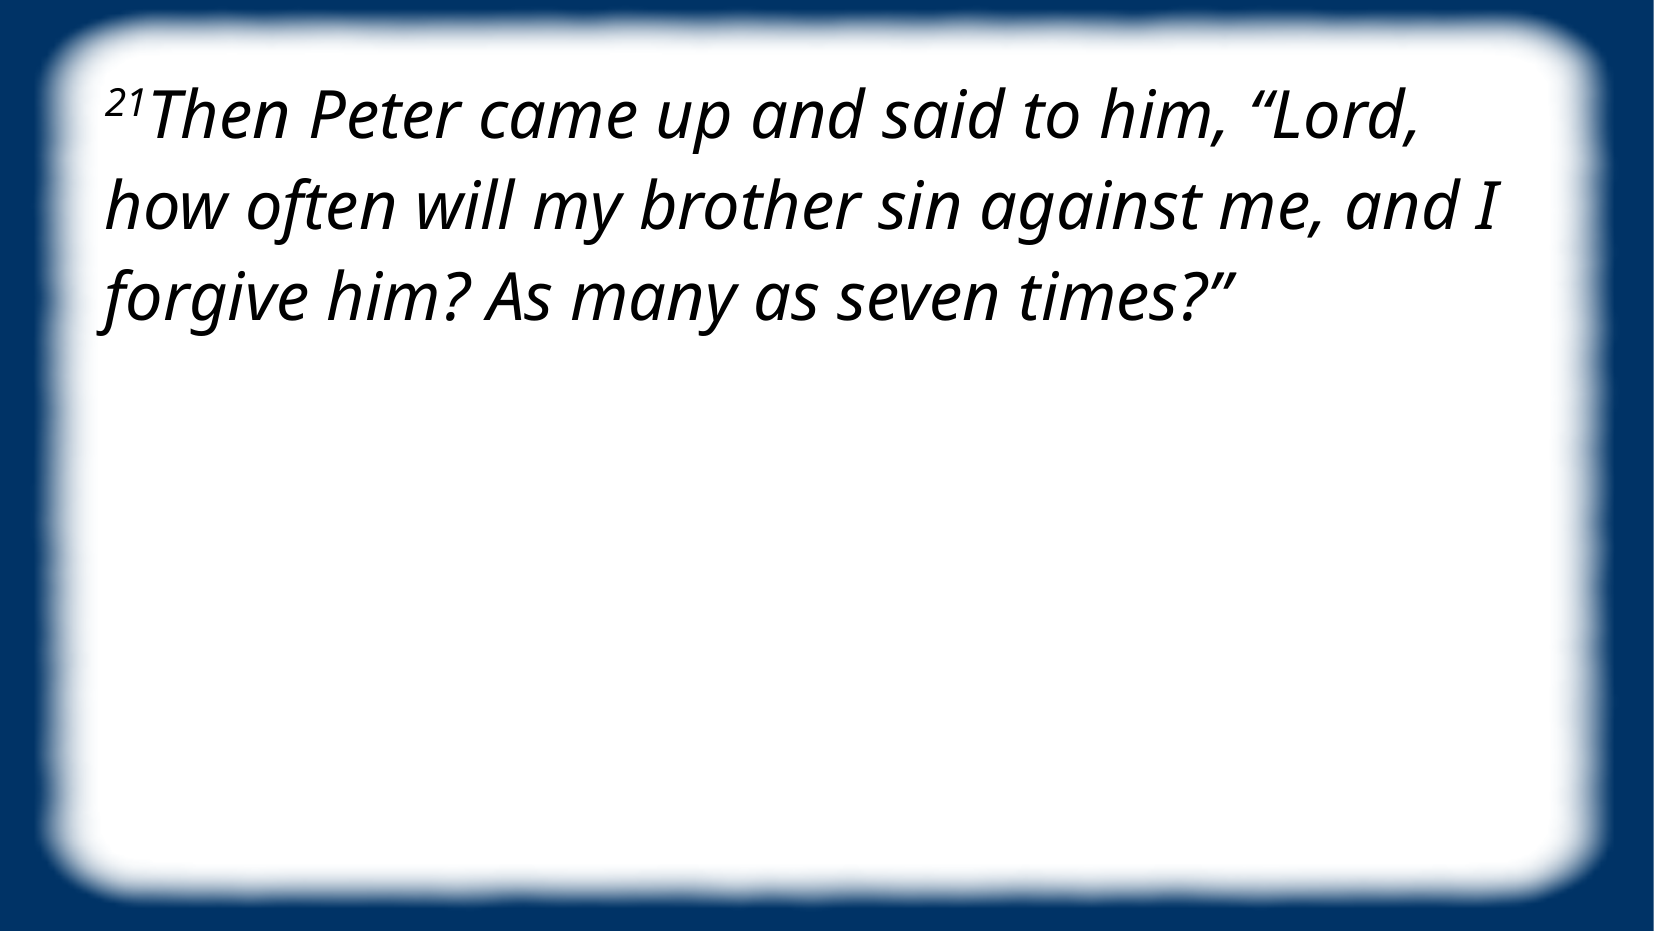

21Then Peter came up and said to him, “Lord, how often will my brother sin against me, and I forgive him? As many as seven times?”